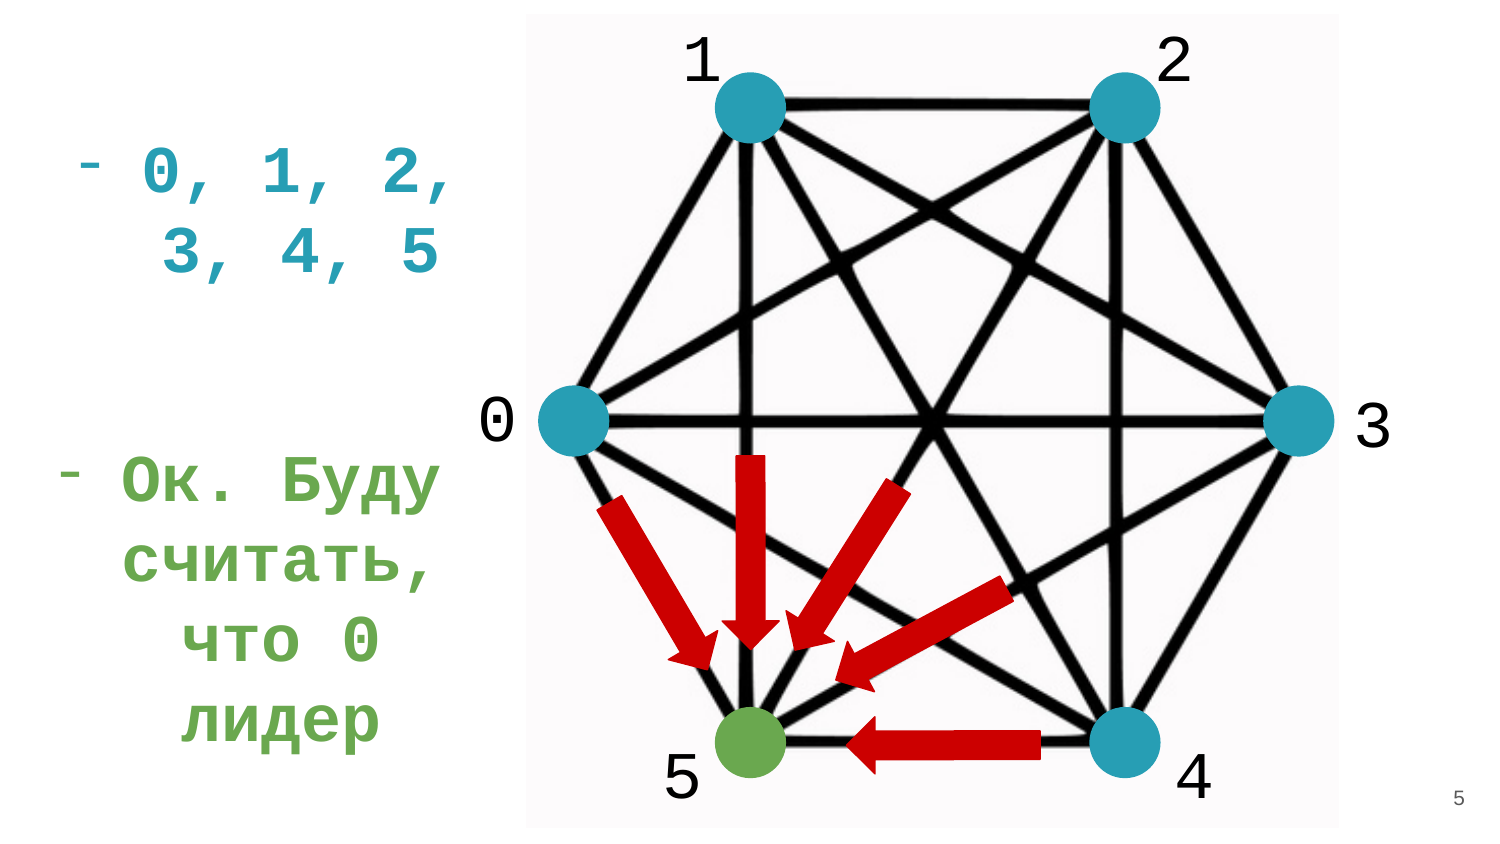

1
2
0, 1, 2, 3, 4, 5
0
3
Ок. Буду считать, что 0 лидер
5
4